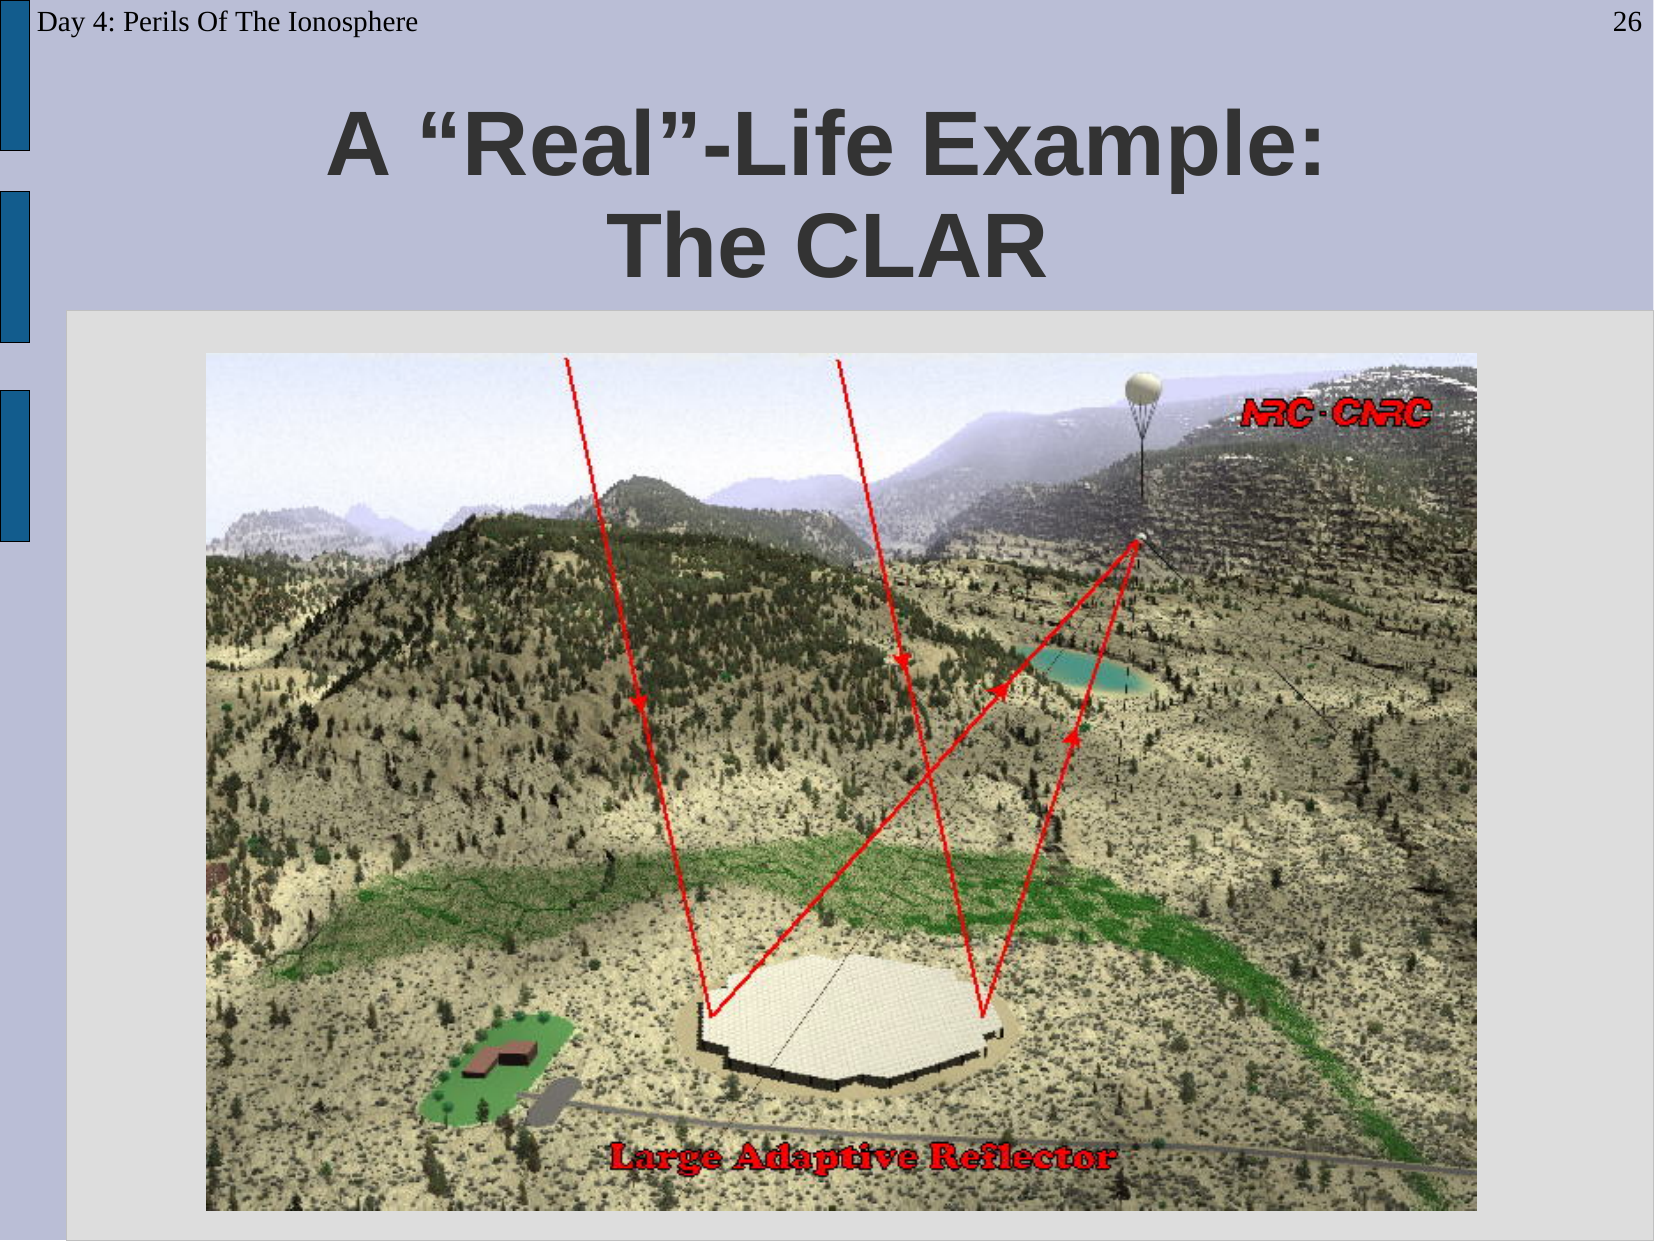

Day 4: Perils Of The Ionosphere
26
# A “Real”-Life Example: The CLAR